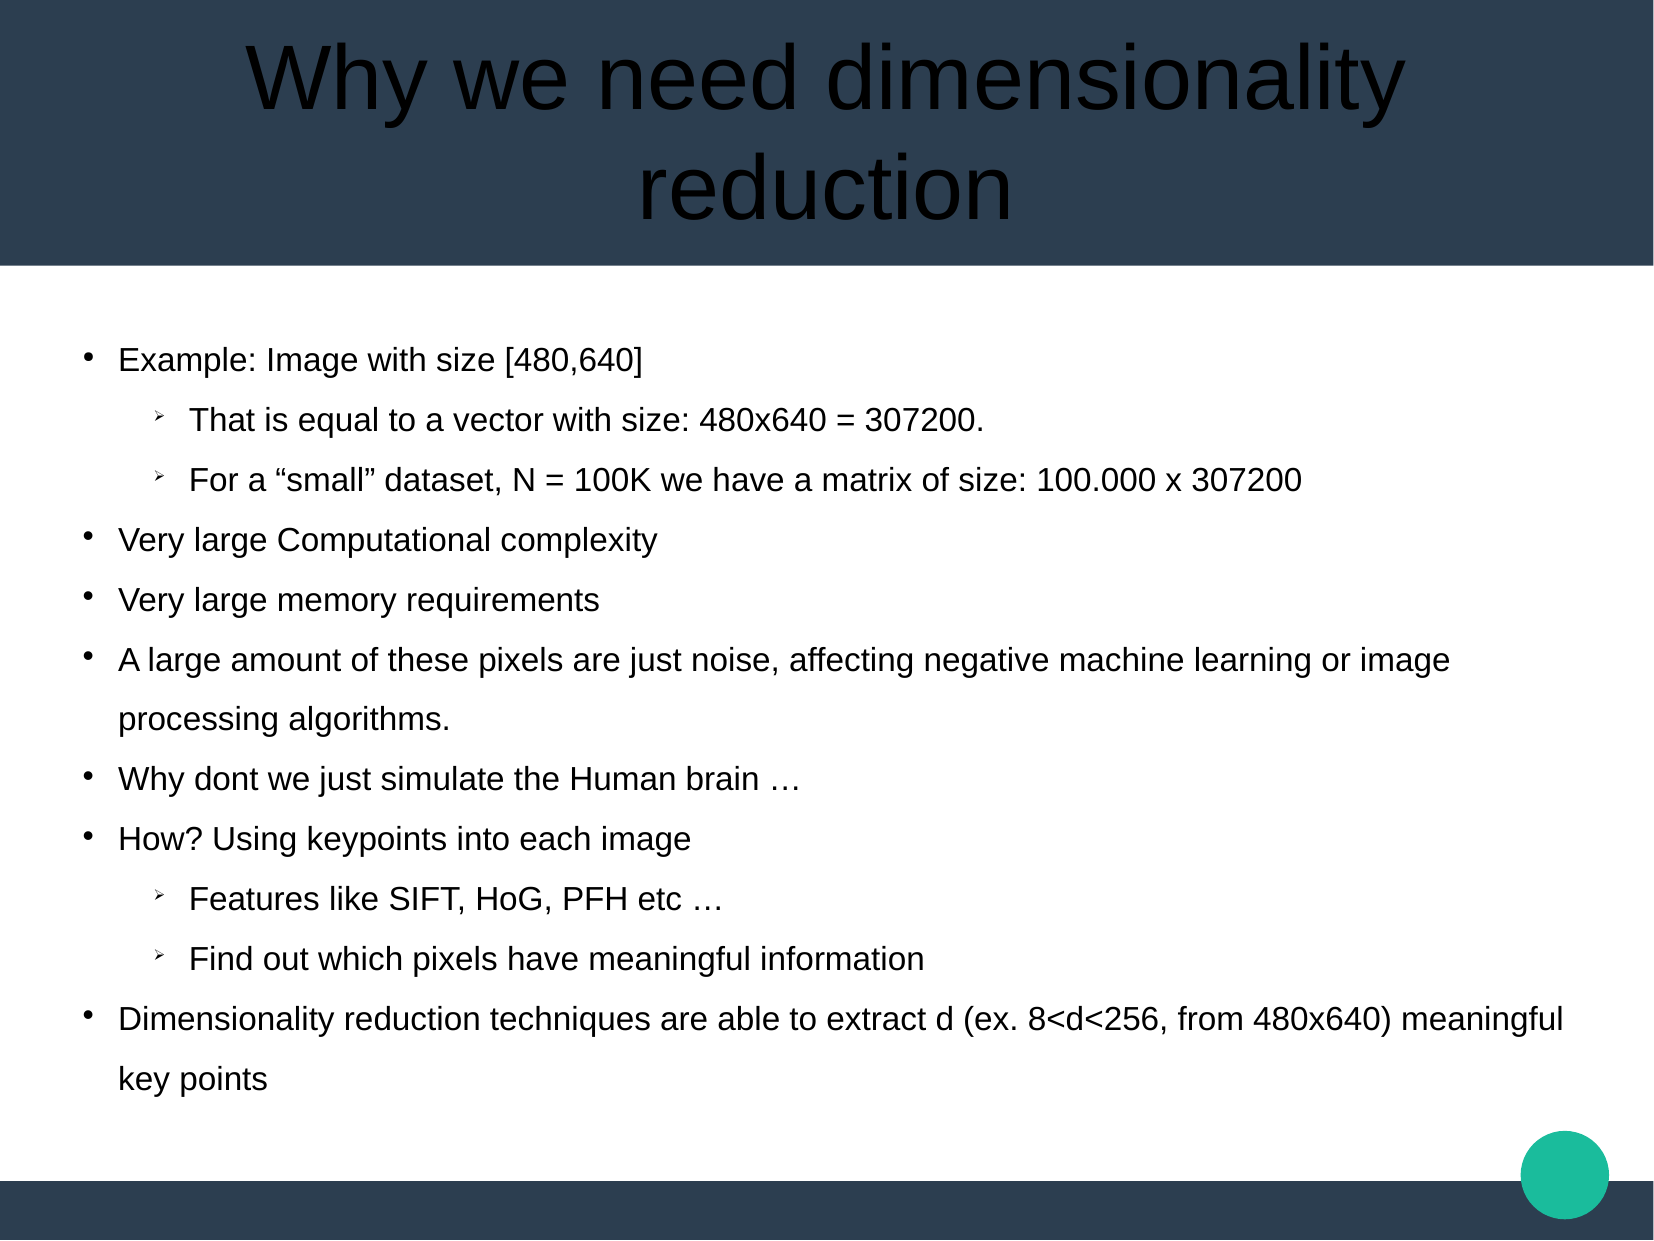

Why we need dimensionality reduction
Example: Image with size [480,640]
That is equal to a vector with size: 480x640 = 307200.
For a “small” dataset, N = 100K we have a matrix of size: 100.000 x 307200
Very large Computational complexity
Very large memory requirements
A large amount of these pixels are just noise, affecting negative machine learning or image processing algorithms.
Why dont we just simulate the Human brain …
How? Using keypoints into each image
Features like SIFT, HoG, PFH etc …
Find out which pixels have meaningful information
Dimensionality reduction techniques are able to extract d (ex. 8<d<256, from 480x640) meaningful key points